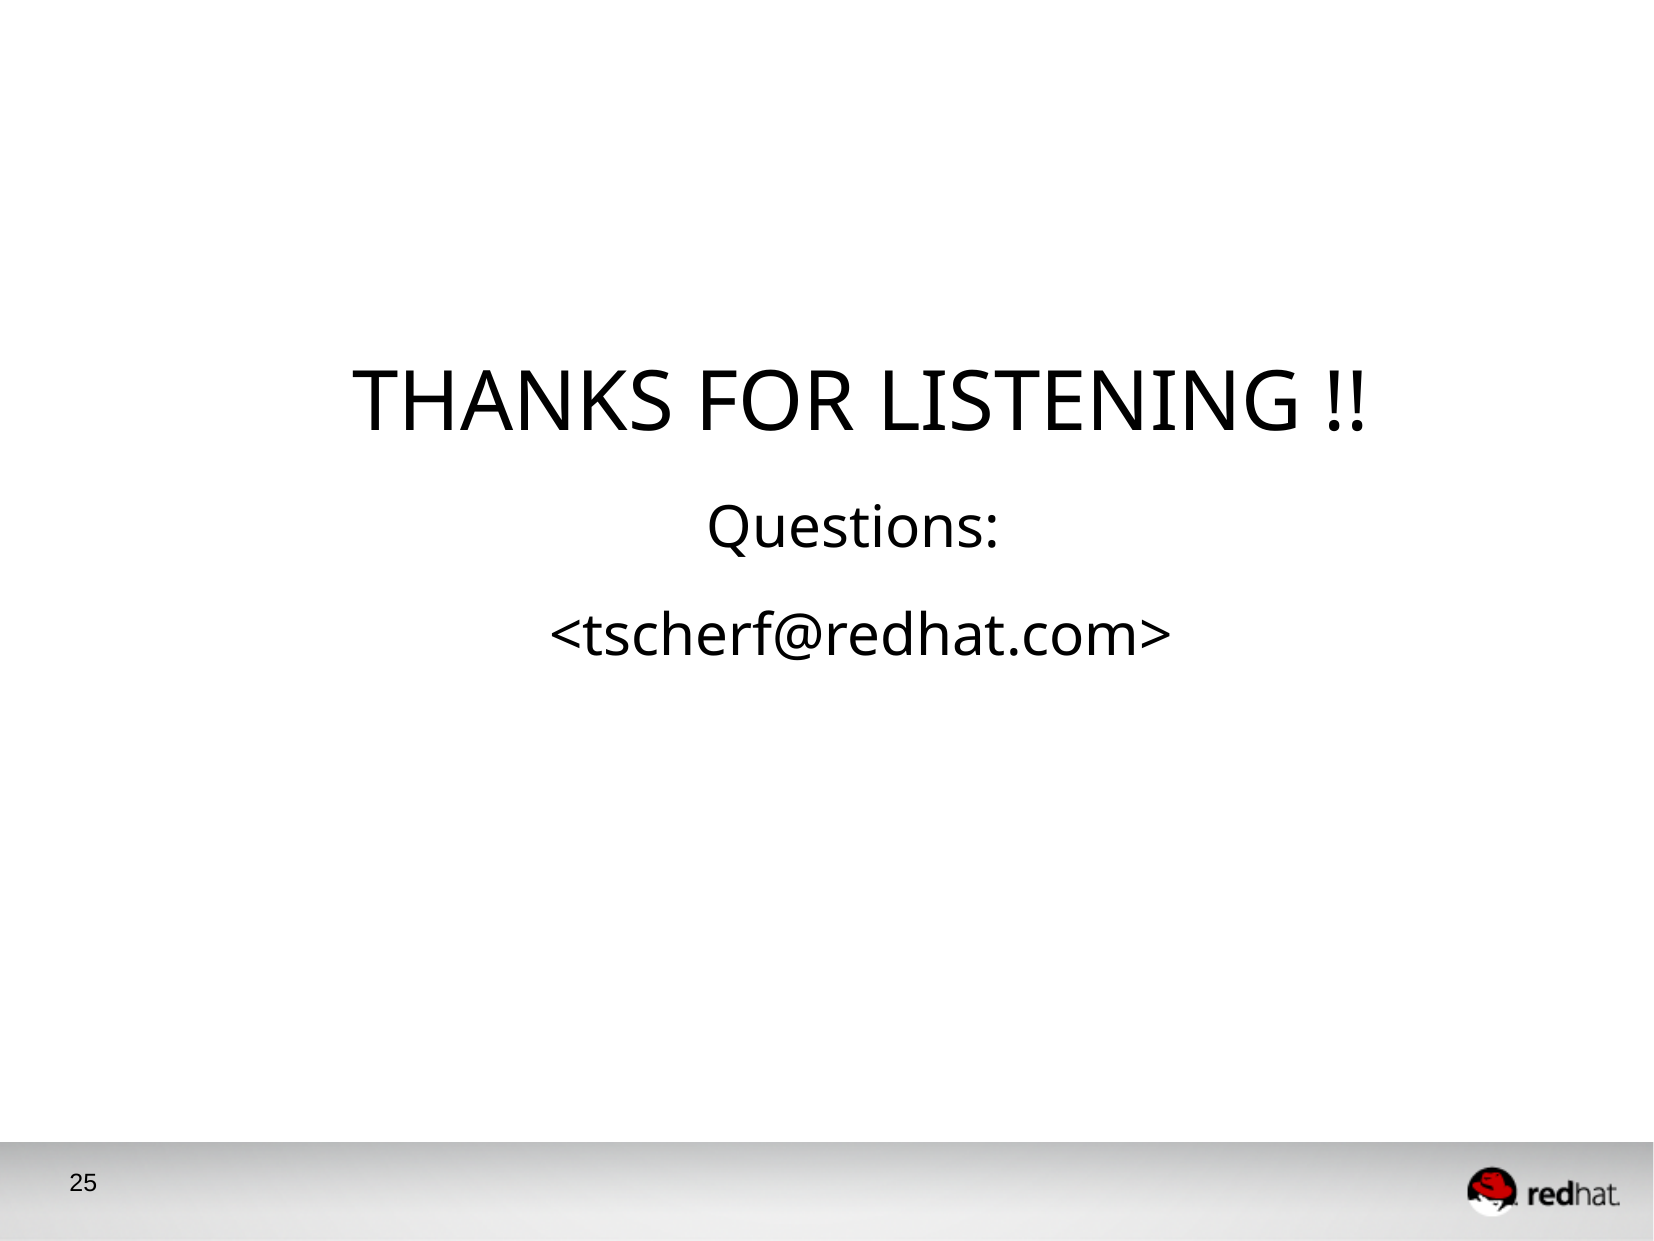

#
THANKS FOR LISTENING !!
Questions:
<tscherf@redhat.com>